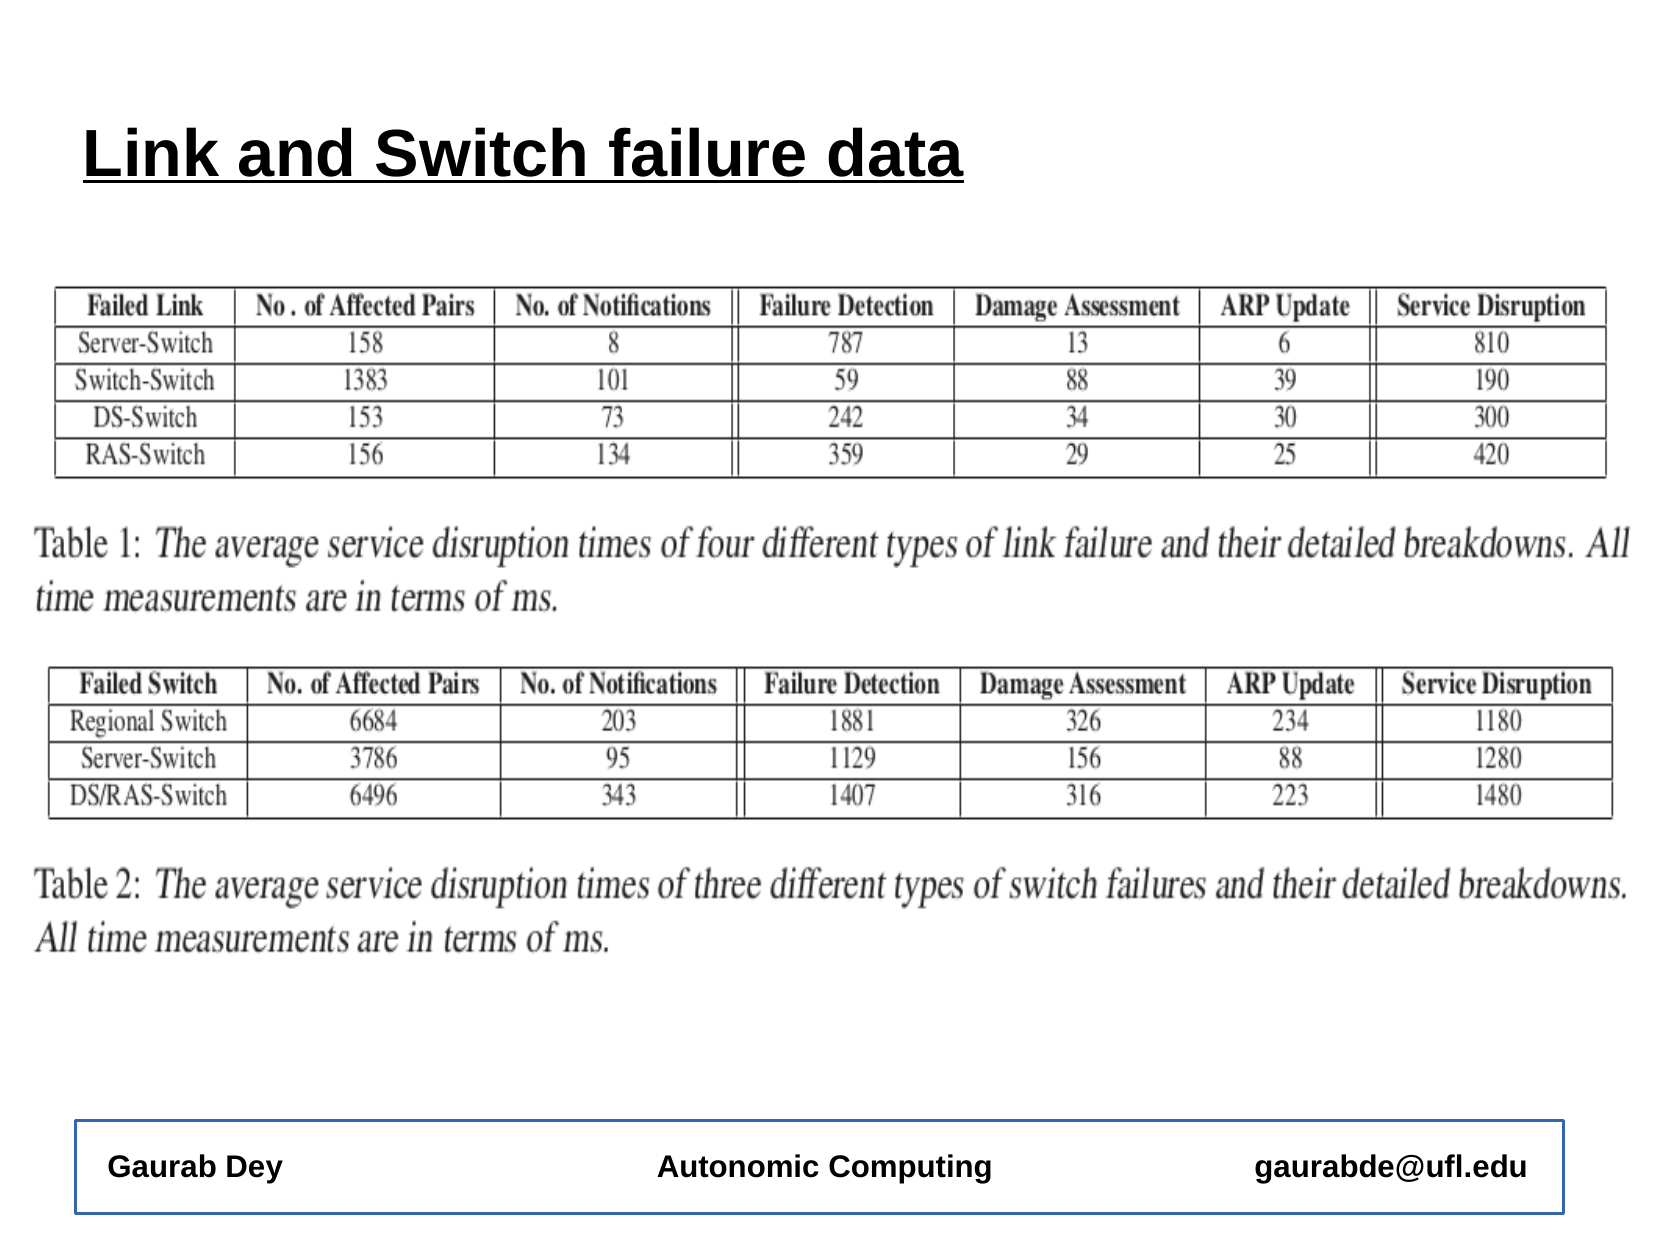

# Link and Switch failure data
Gaurab Dey Autonomic Computing gaurabde@ufl.edu